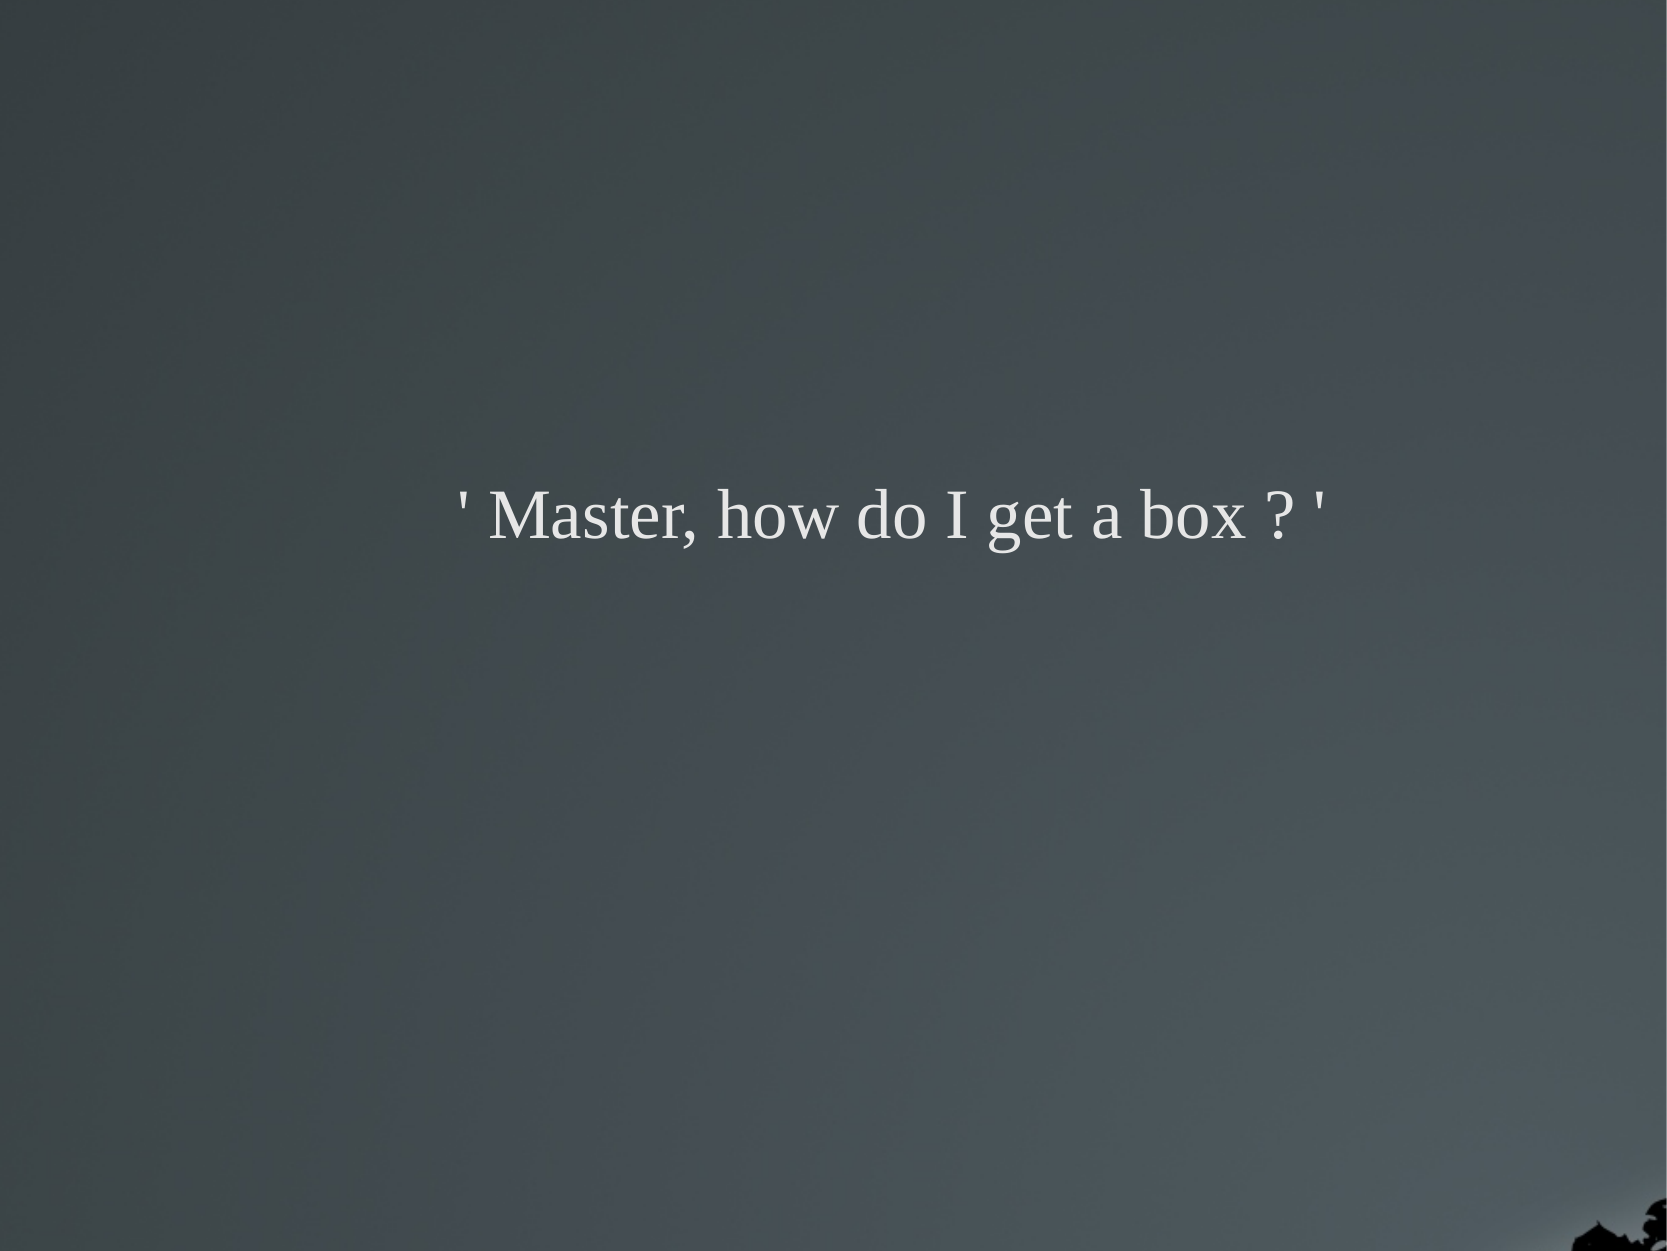

# ' Master, how do I get a box ? '